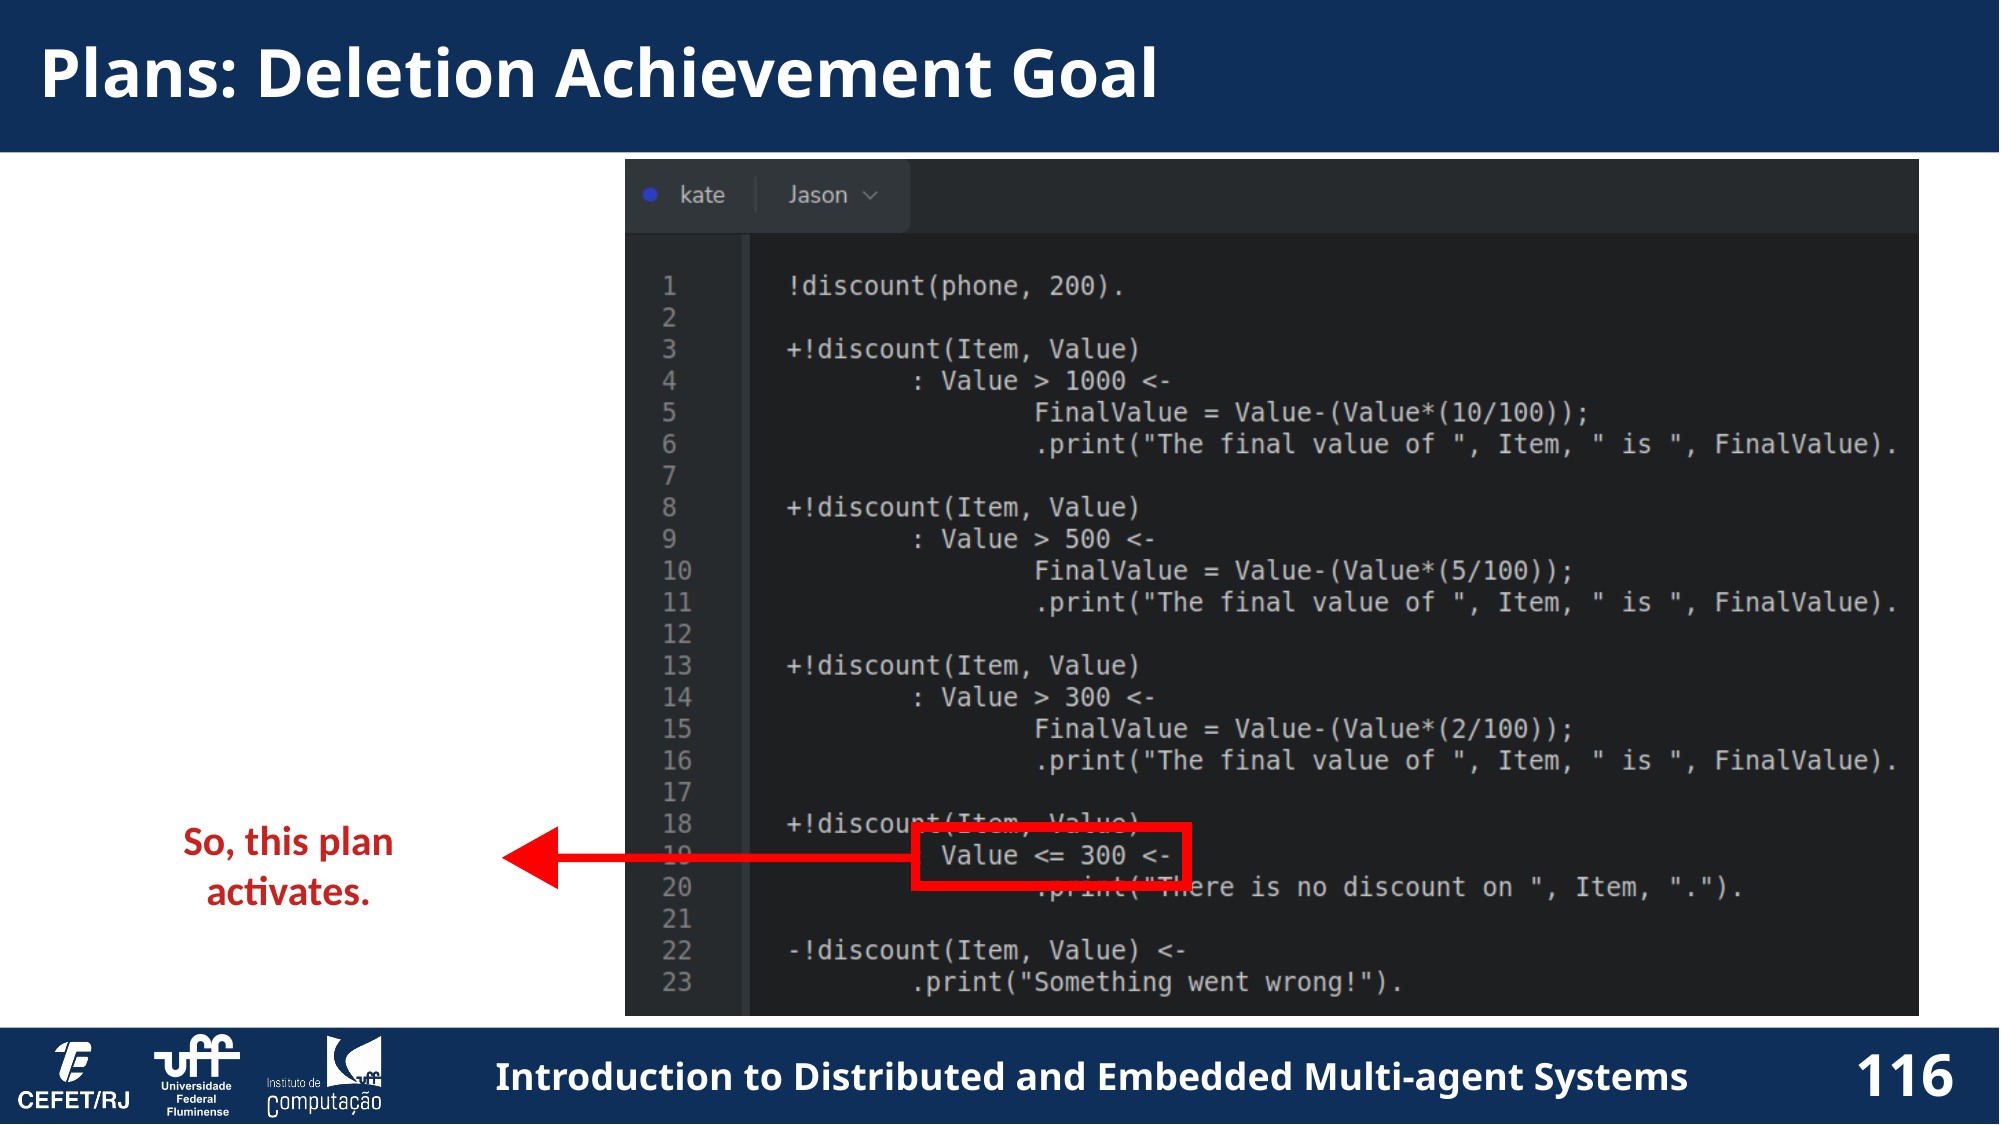

Plans: Deletion Achievement Goal
So, this plan activates.